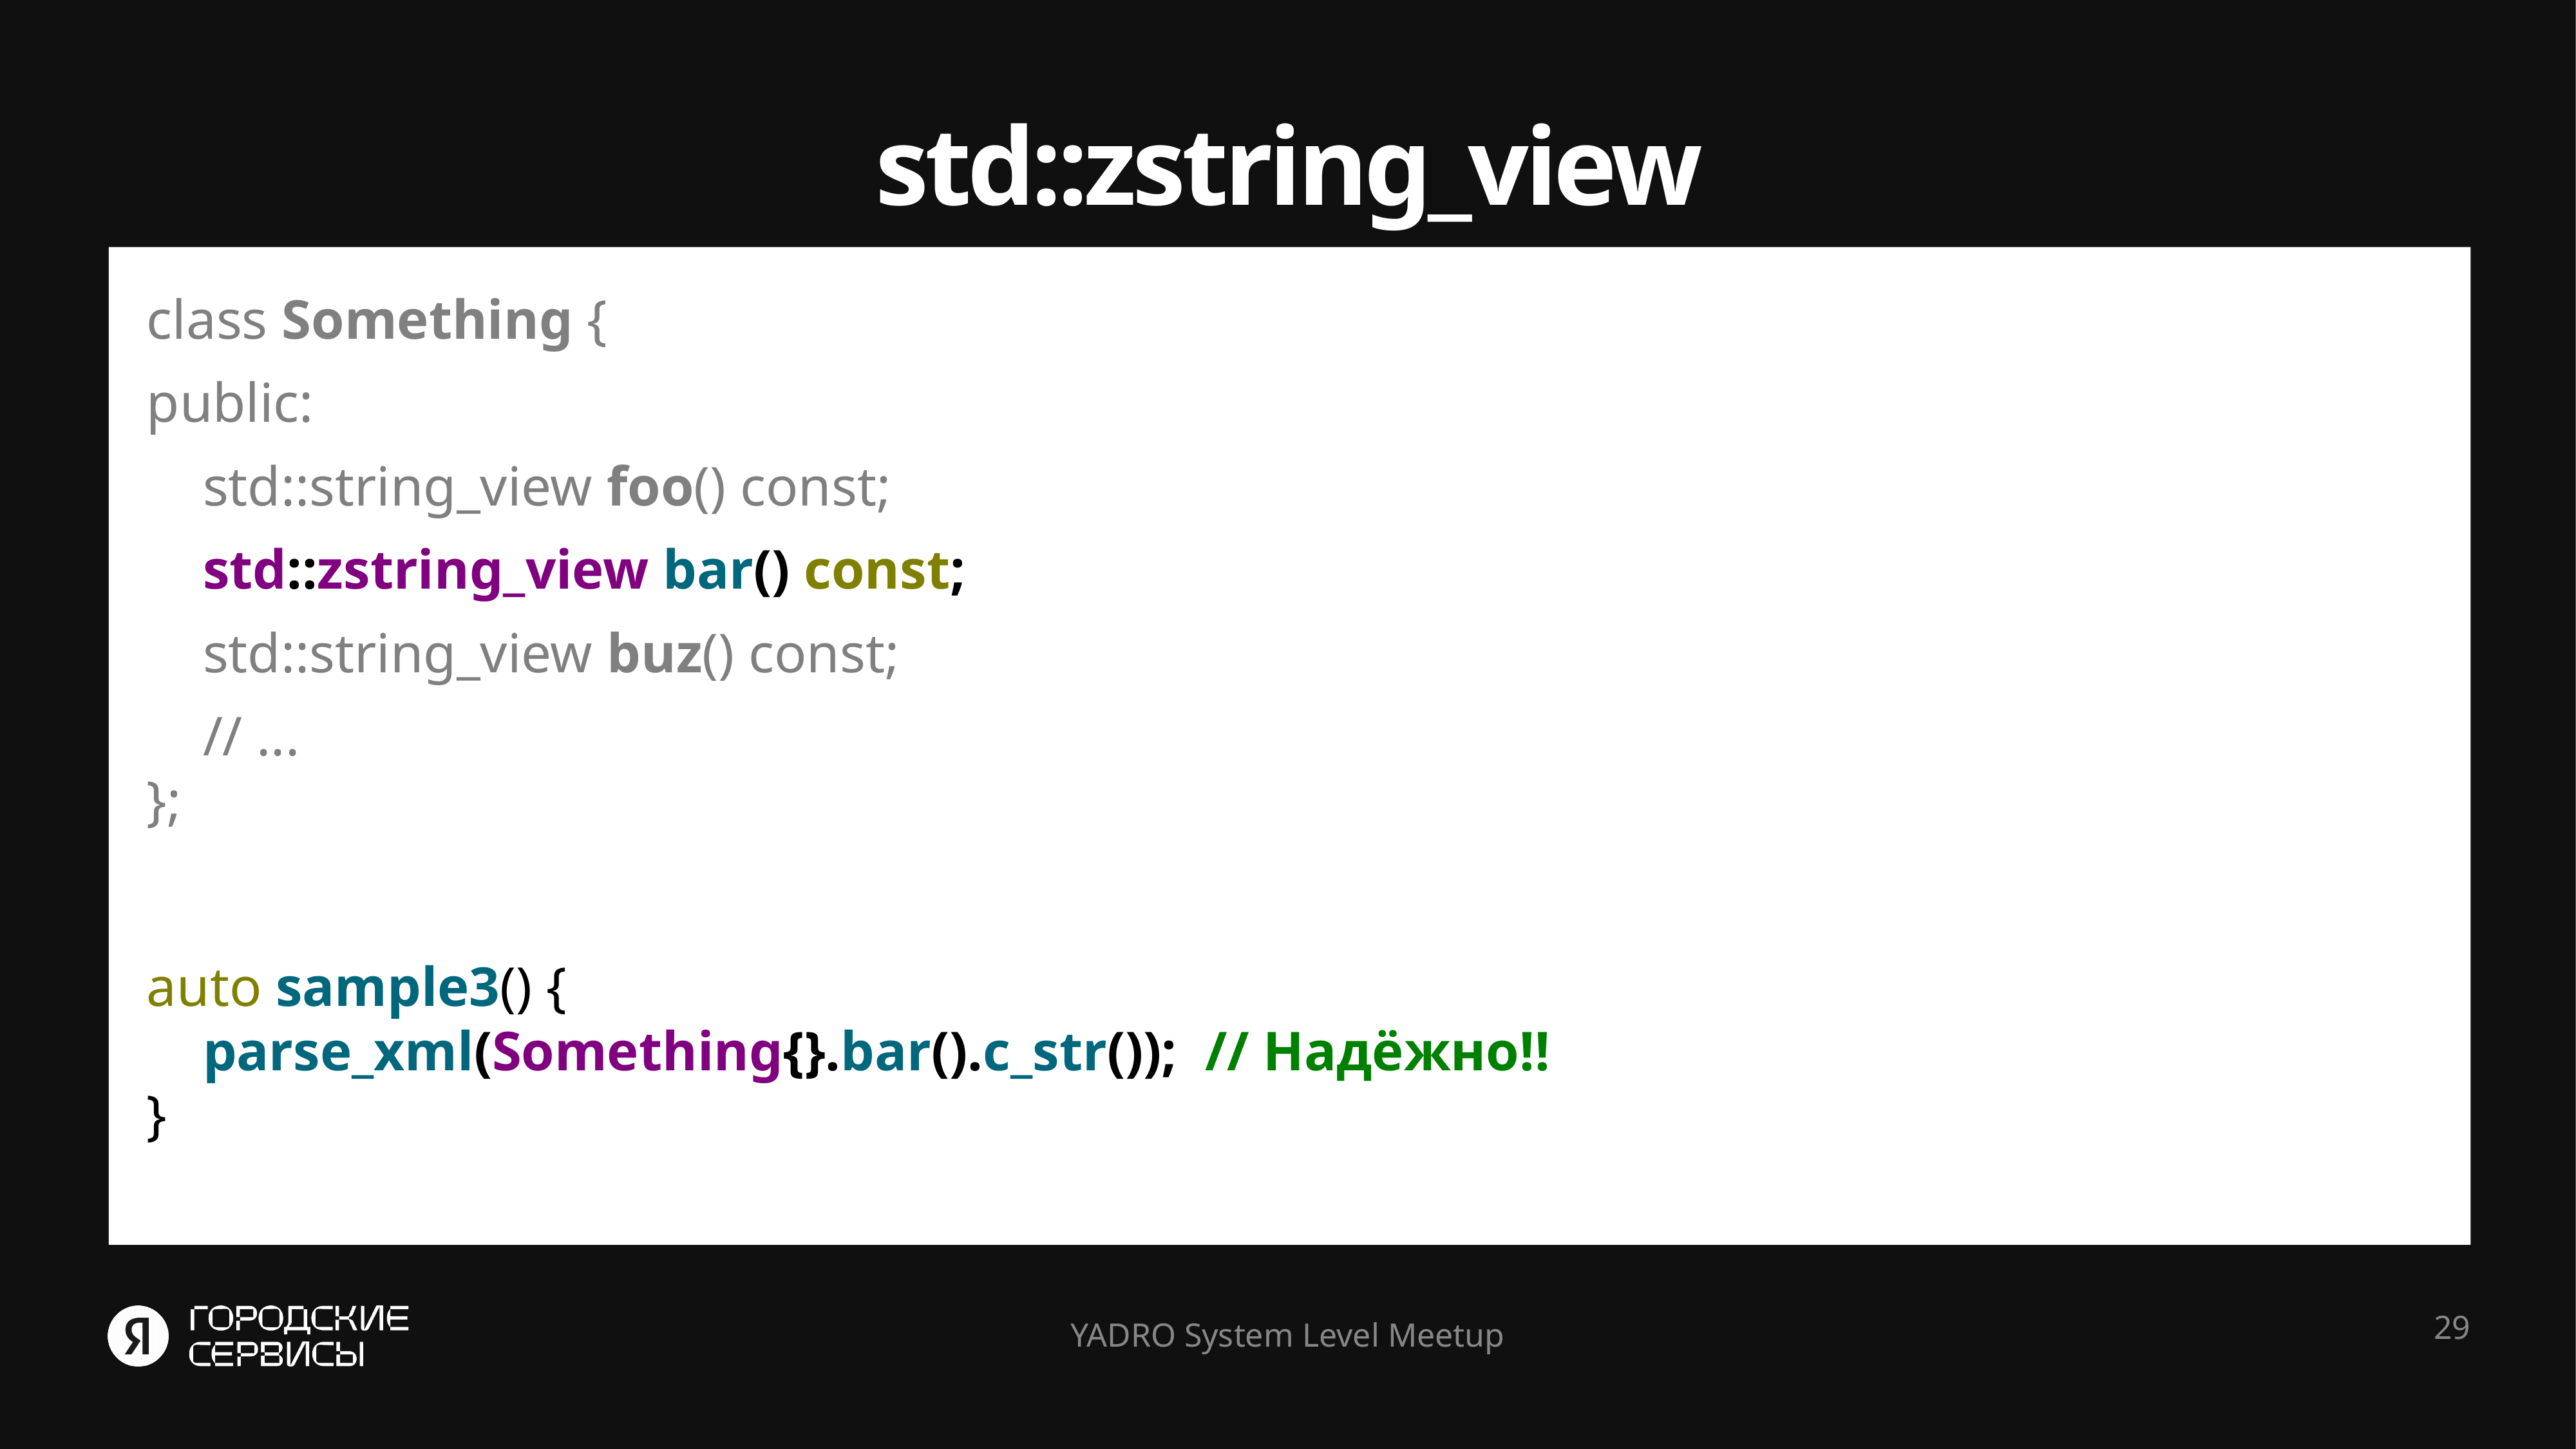

std::zstring_view
# class Something {
public:
 std::string_view foo() const;
 std::zstring_view bar() const;
 std::string_view buz() const;
 // ...
};
auto sample3() {
 parse_xml(Something{}.bar().c_str()); // Надёжно!!
}
YADRO System Level Meetup